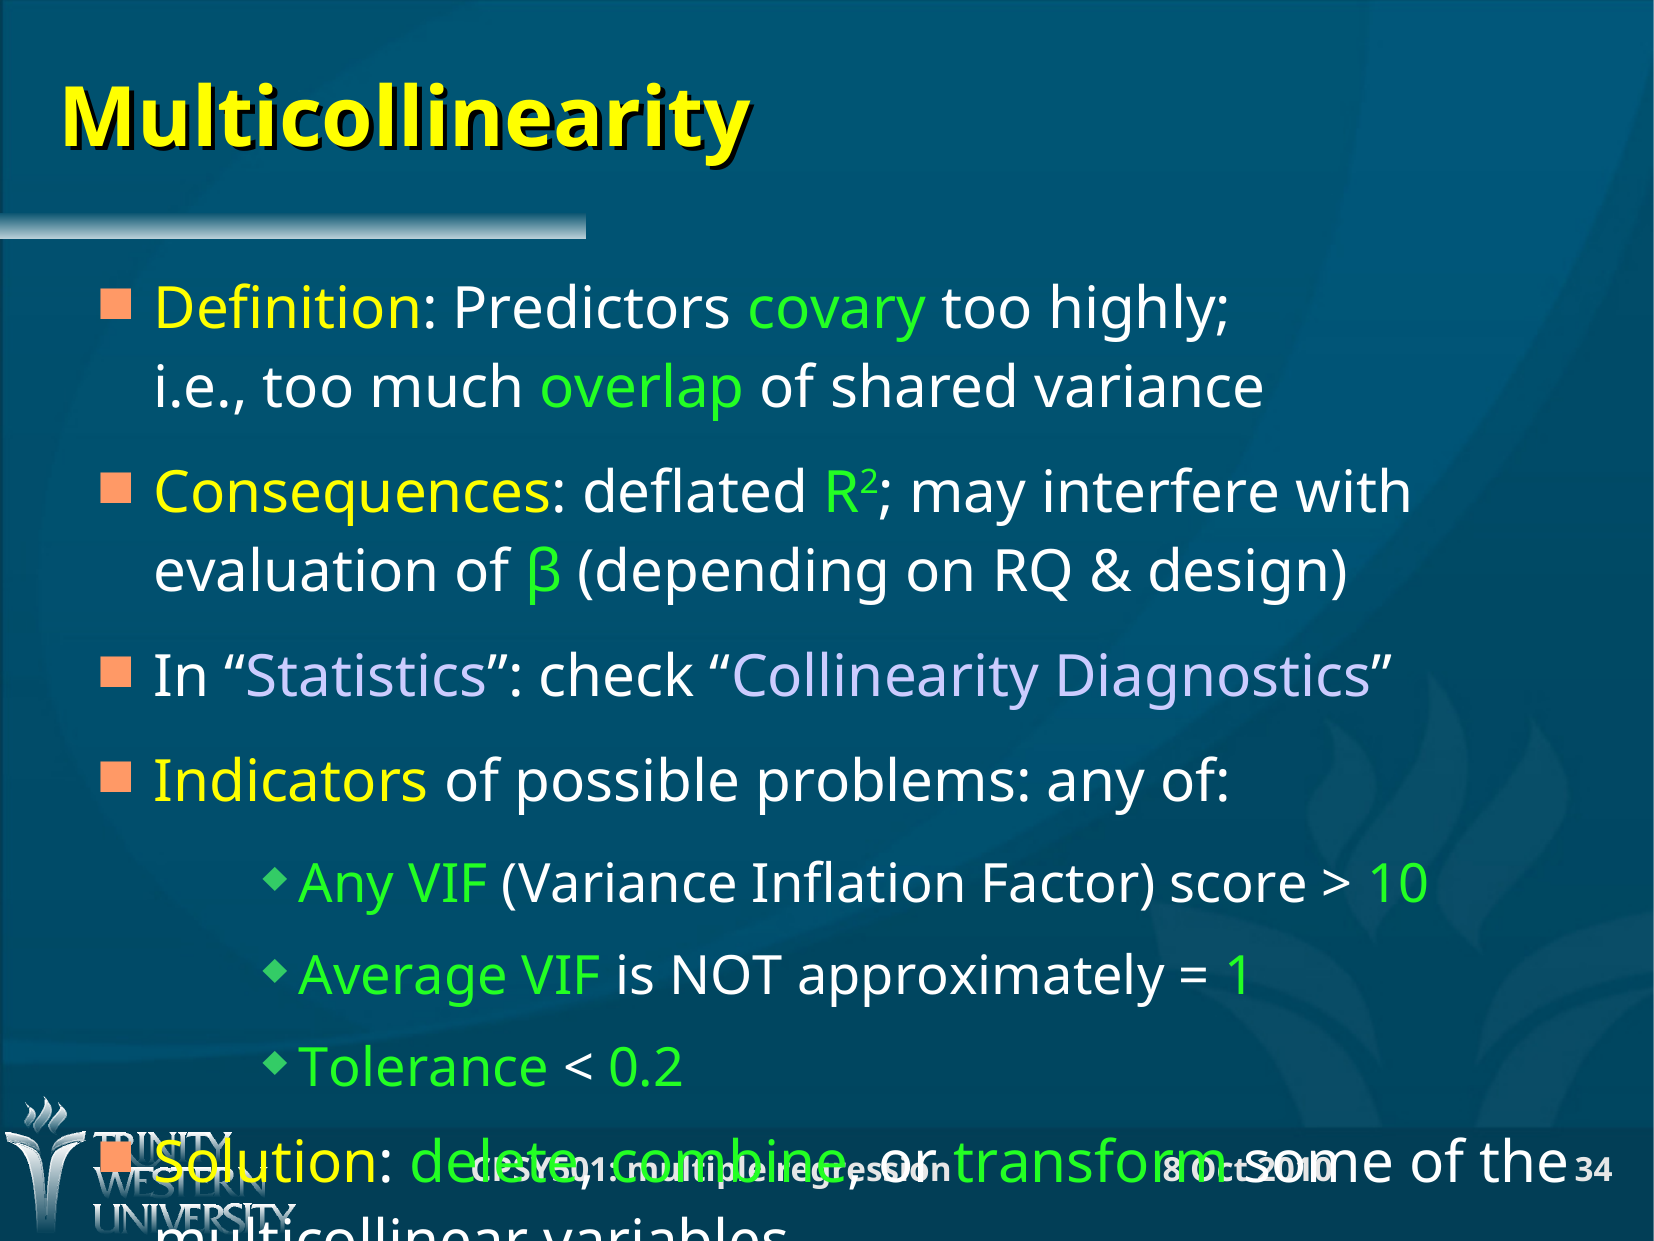

# Multicollinearity
Definition: Predictors covary too highly;
i.e., too much overlap of shared variance
Consequences: deflated R2; may interfere with evaluation of β (depending on RQ & design)
In “Statistics”: check “Collinearity Diagnostics”
Indicators of possible problems: any of:
Any VIF (Variance Inflation Factor) score > 10
Average VIF is NOT approximately = 1
Tolerance < 0.2
Solution: delete, combine, or transform some of the multicollinear variables
CPSY501: multiple regression
8 Oct 2010
34